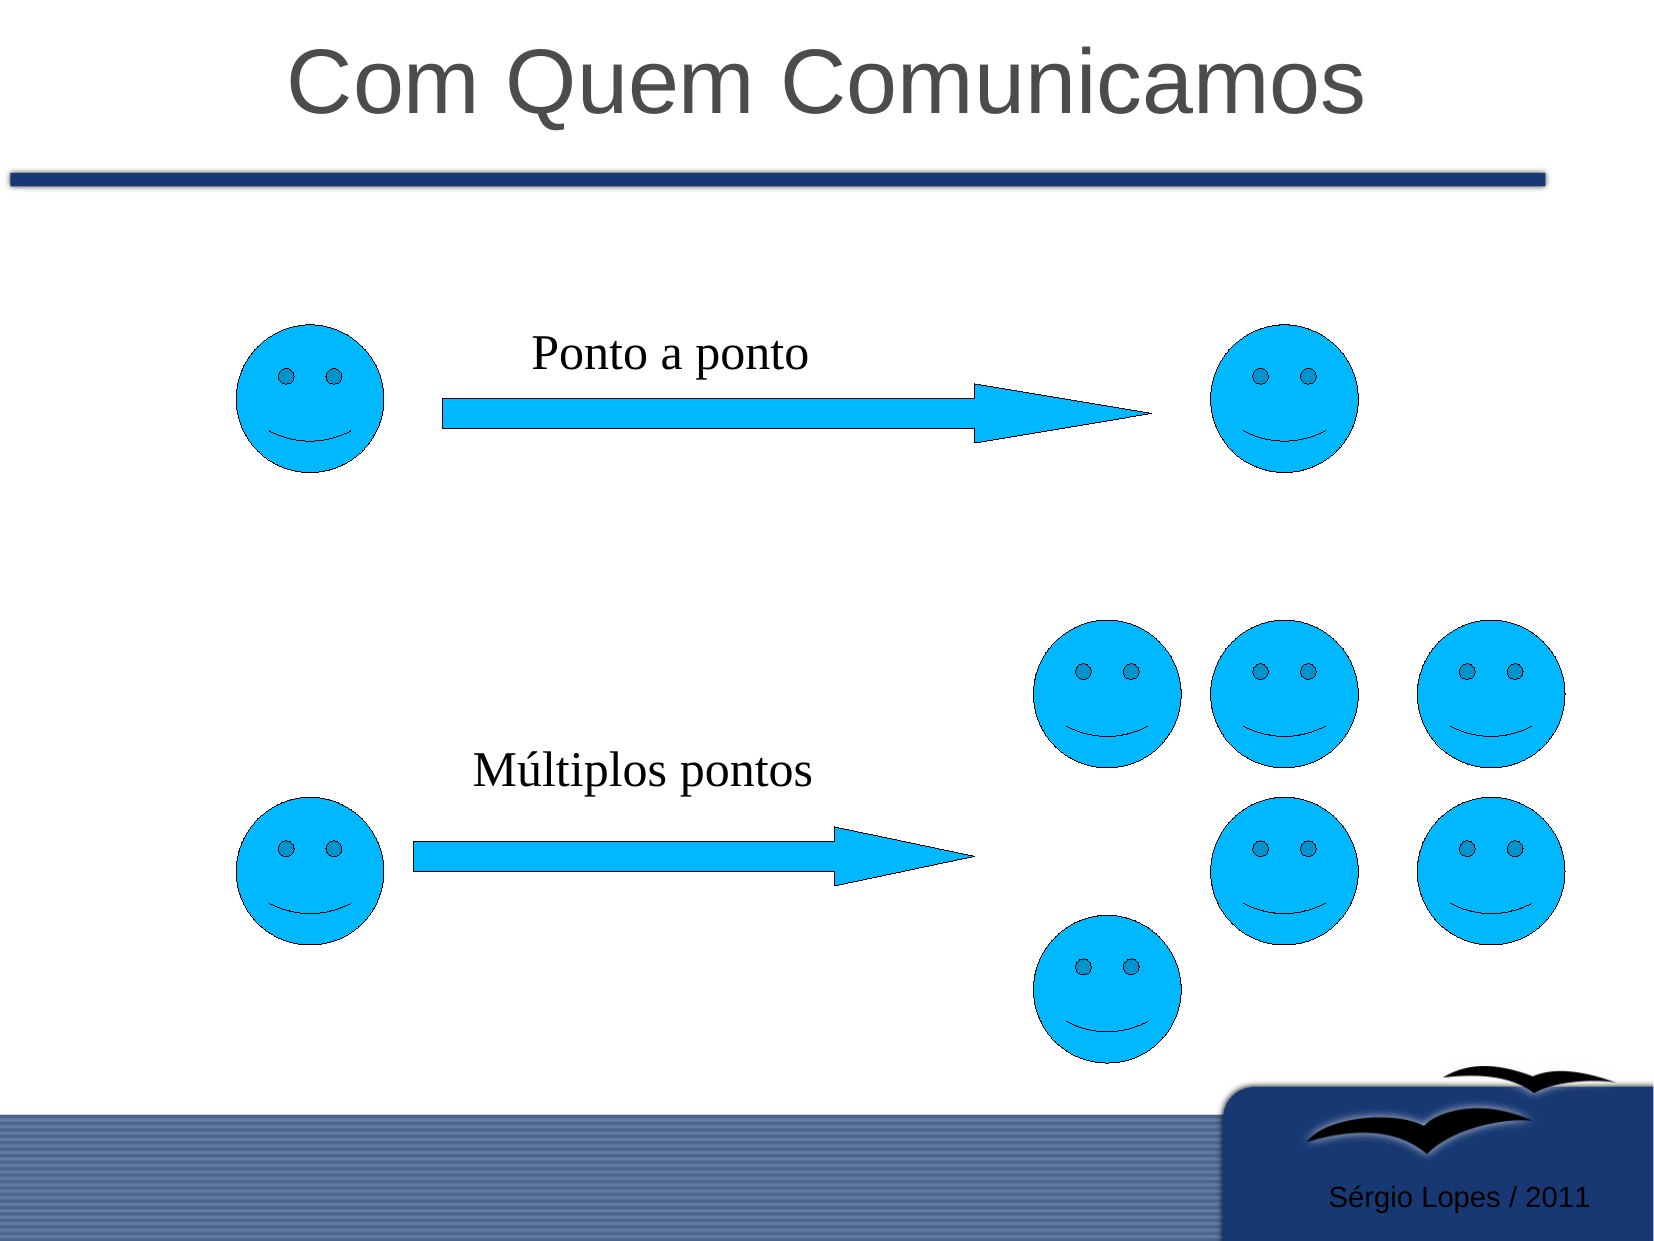

# Com Quem Comunicamos
Ponto a ponto
Múltiplos pontos
Sérgio Lopes / 2011